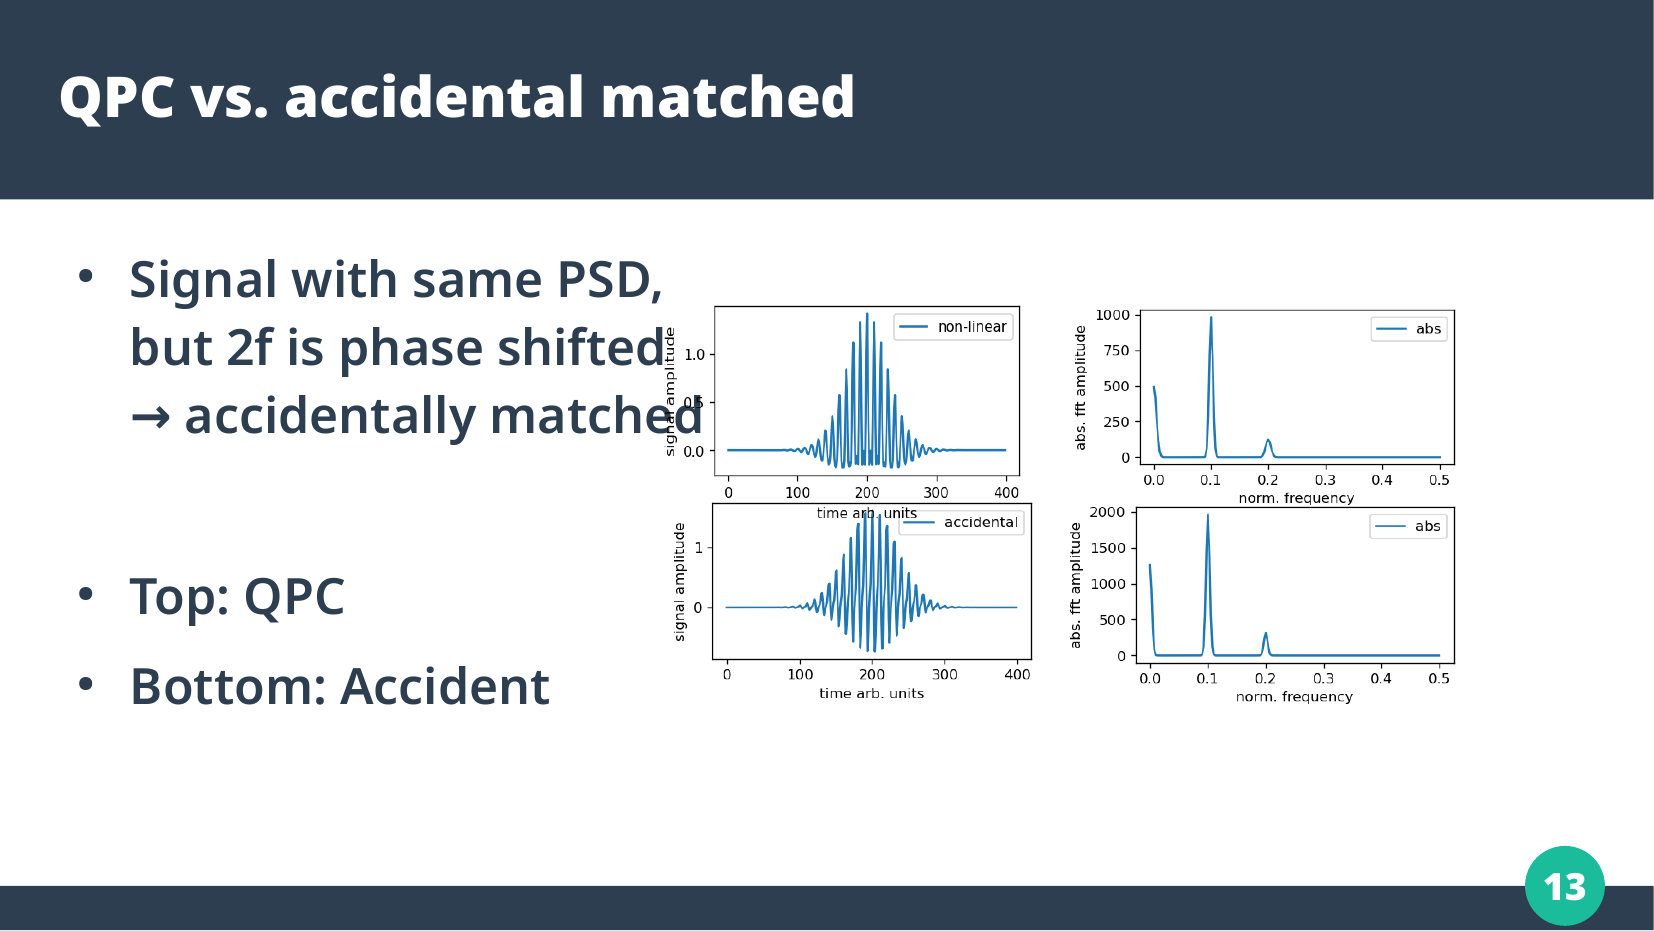

# QPC vs. accidental matched
Signal with same PSD,
but 2f is phase shifted
→ accidentally matched
Top: QPC
Bottom: Accident